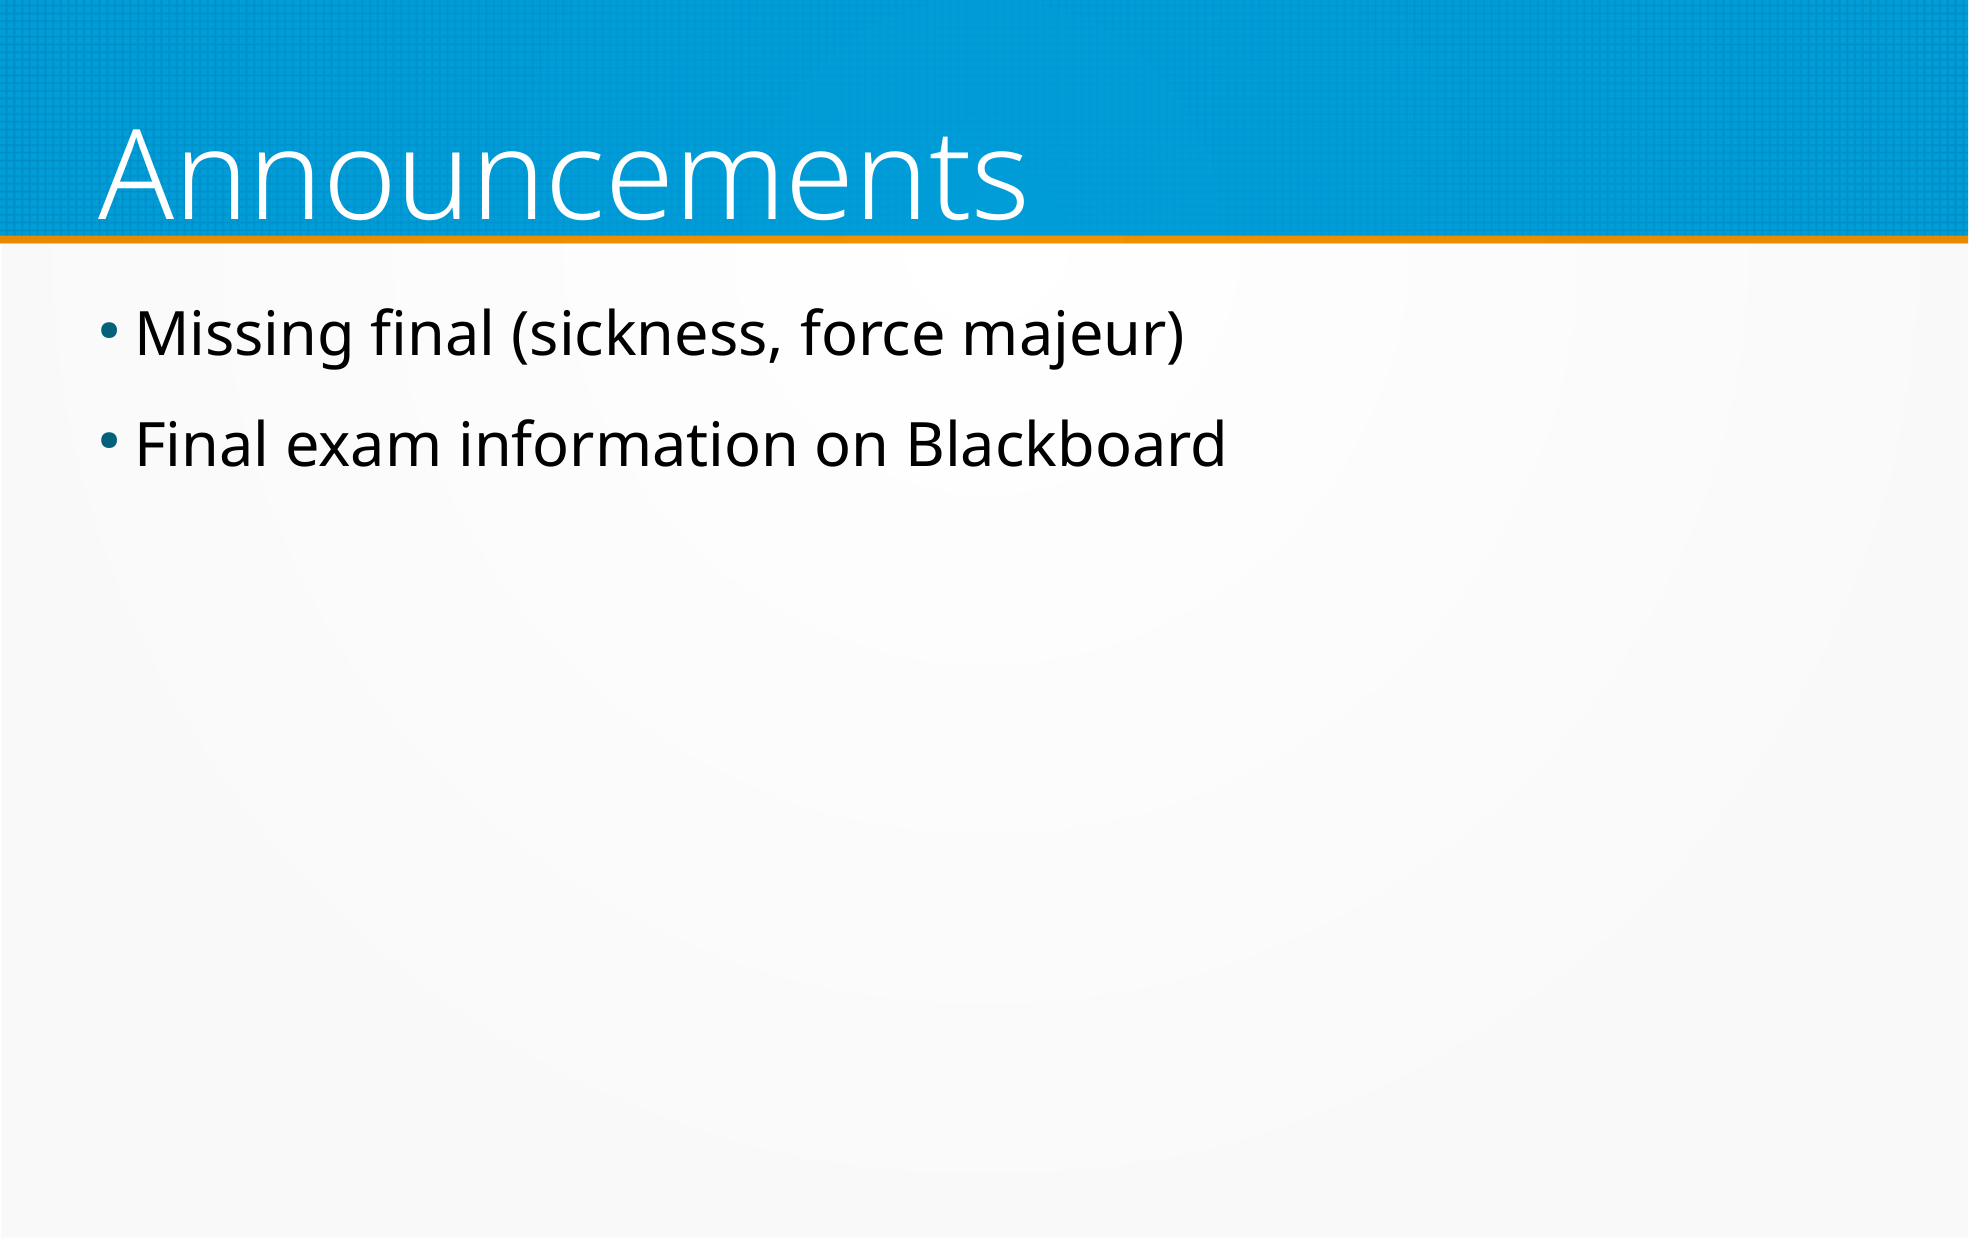

# Announcements
 Missing final (sickness, force majeur)
 Final exam information on Blackboard